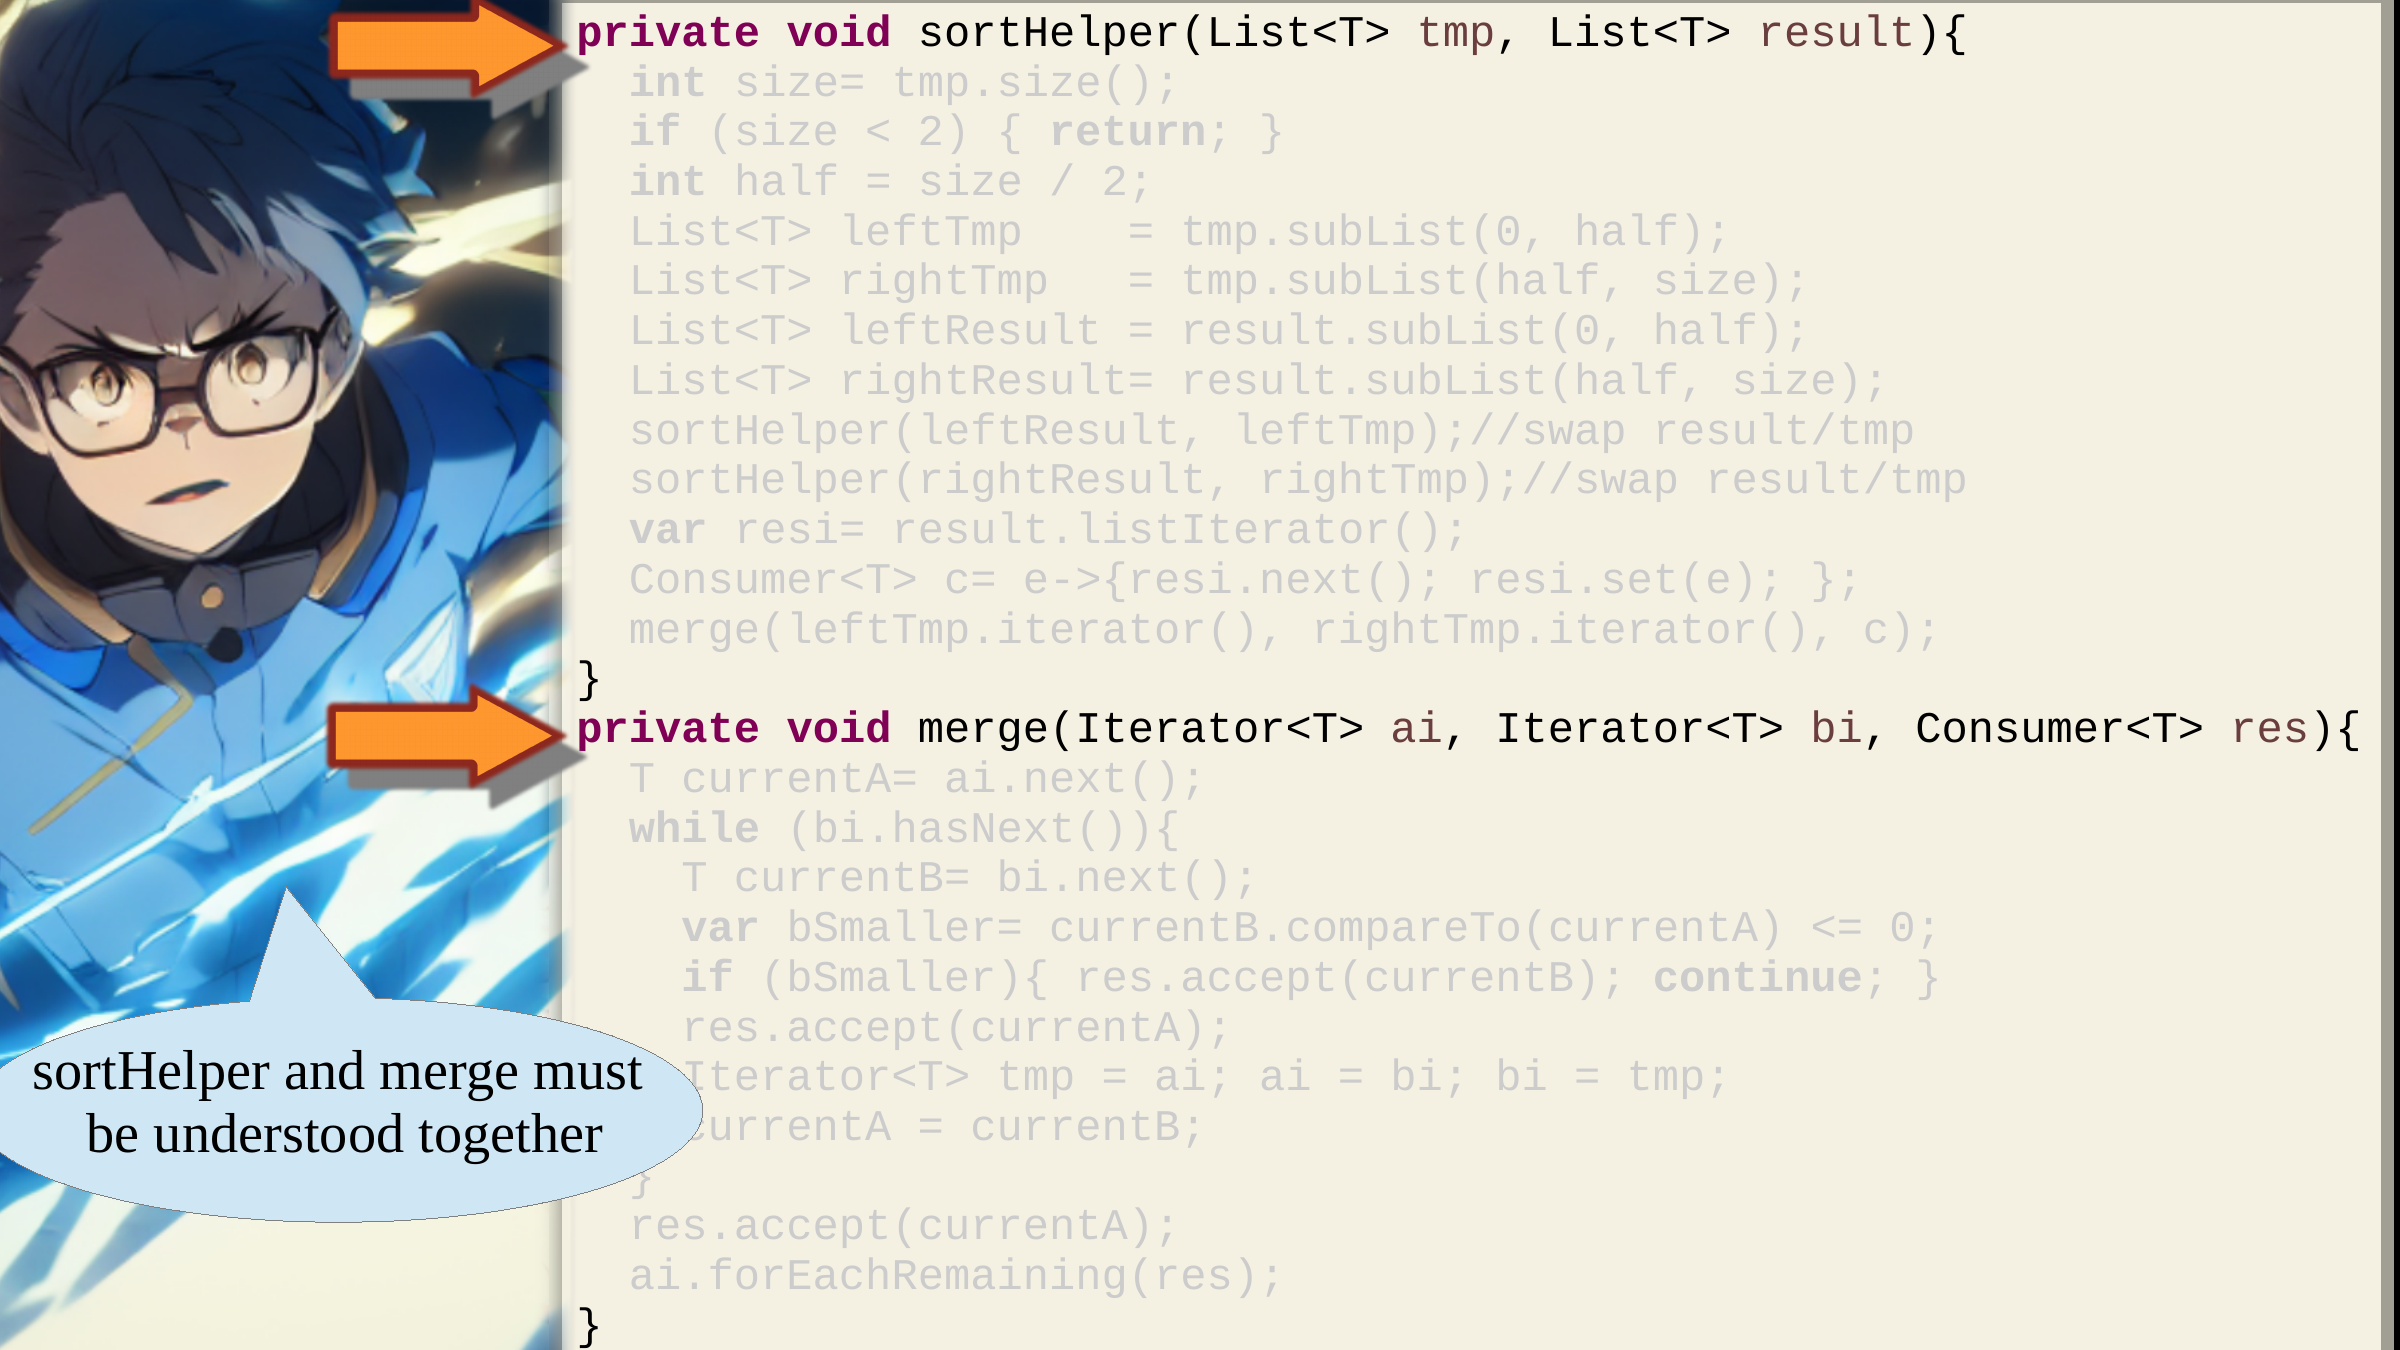

private void sortHelper(List<T> tmp, List<T> result){
 int size= tmp.size();
 if (size < 2) { return; }
 int half = size / 2;
 List<T> leftTmp = tmp.subList(0, half);
 List<T> rightTmp = tmp.subList(half, size);
 List<T> leftResult = result.subList(0, half);
 List<T> rightResult= result.subList(half, size);
 sortHelper(leftResult, leftTmp);//swap result/tmp
 sortHelper(rightResult, rightTmp);//swap result/tmp
 var resi= result.listIterator();
 Consumer<T> c= e->{resi.next(); resi.set(e); };
 merge(leftTmp.iterator(), rightTmp.iterator(), c);
}
private void merge(Iterator<T> ai, Iterator<T> bi, Consumer<T> res){
 T currentA= ai.next();
 while (bi.hasNext()){
 T currentB= bi.next();
 var bSmaller= currentB.compareTo(currentA) <= 0;
 if (bSmaller){ res.accept(currentB); continue; }
 res.accept(currentA);
 Iterator<T> tmp = ai; ai = bi; bi = tmp;
 currentA = currentB;
 }
 res.accept(currentA);
 ai.forEachRemaining(res);
}
This code clearly has no repetition
And does not rely on indexes.
sortHelper and merge must
 be understood together